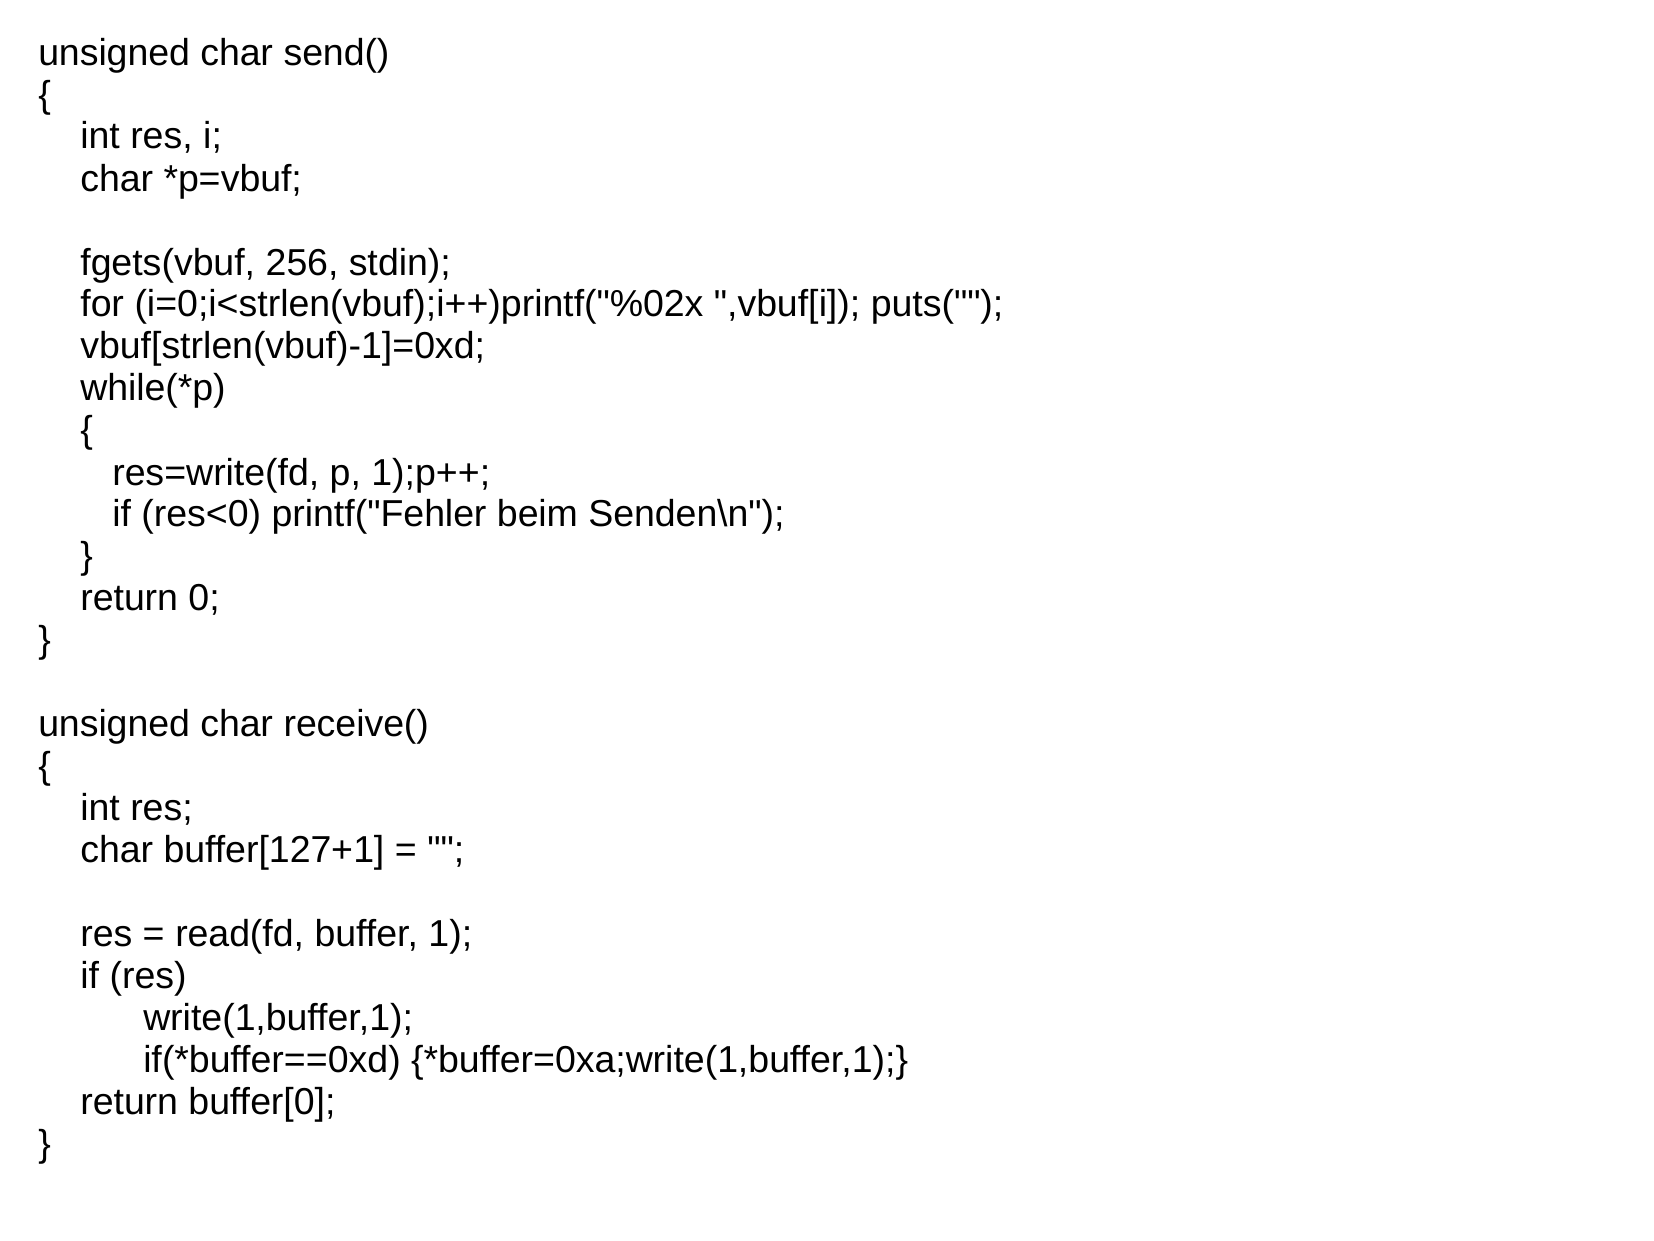

unsigned char send()
{
 int res, i;
 char *p=vbuf;
 fgets(vbuf, 256, stdin);
 for (i=0;i<strlen(vbuf);i++)printf("%02x ",vbuf[i]); puts("");
 vbuf[strlen(vbuf)-1]=0xd;
 while(*p)
 {
	res=write(fd, p, 1);p++;
	if (res<0) printf("Fehler beim Senden\n");
 }
 return 0;
}
unsigned char receive()
{
 int res;
 char buffer[127+1] = "";
 res = read(fd, buffer, 1);
 if (res)
 write(1,buffer,1);
 if(*buffer==0xd) {*buffer=0xa;write(1,buffer,1);}
 return buffer[0];
}